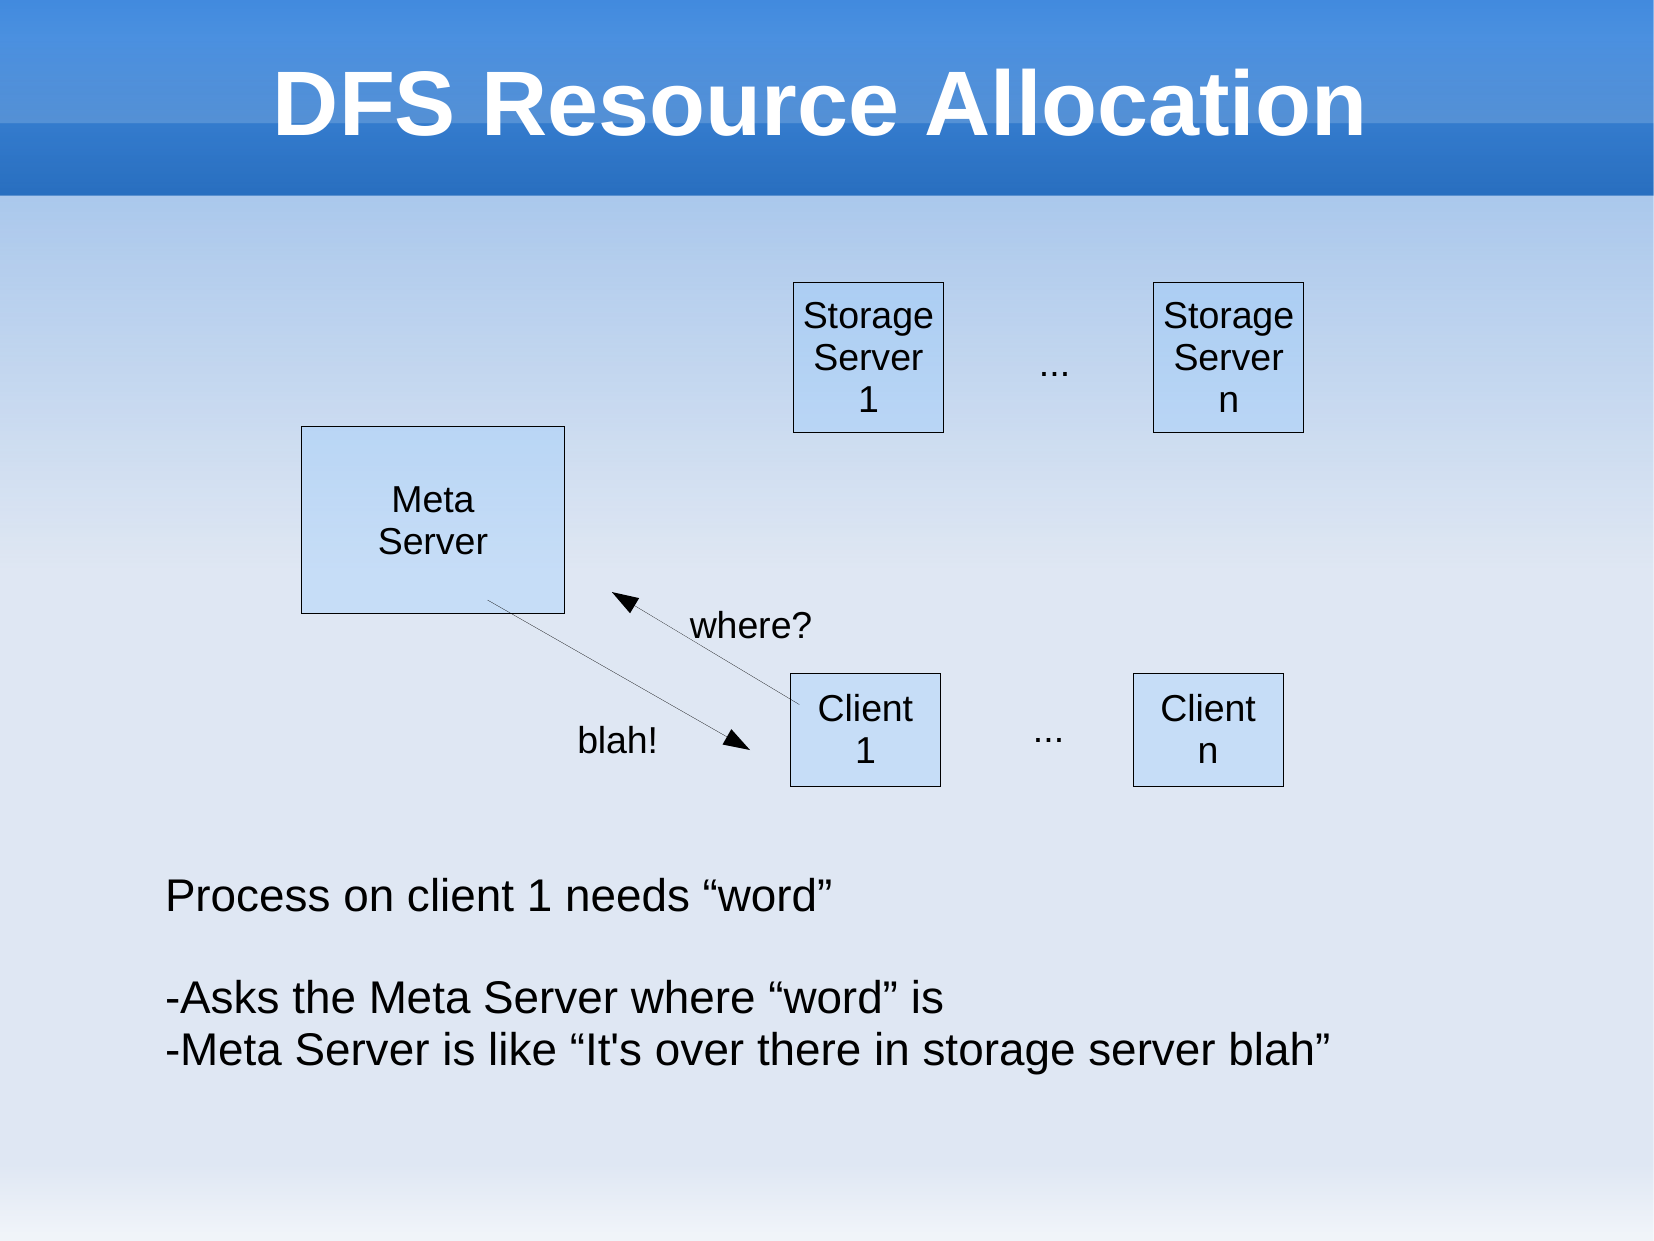

# DFS Resource Allocation
Storage
Server
1
Storage
Server
n
...
Meta
Server
where?
Client
1
Client
n
...
blah!
Process on client 1 needs “word”
-Asks the Meta Server where “word” is
-Meta Server is like “It's over there in storage server blah”